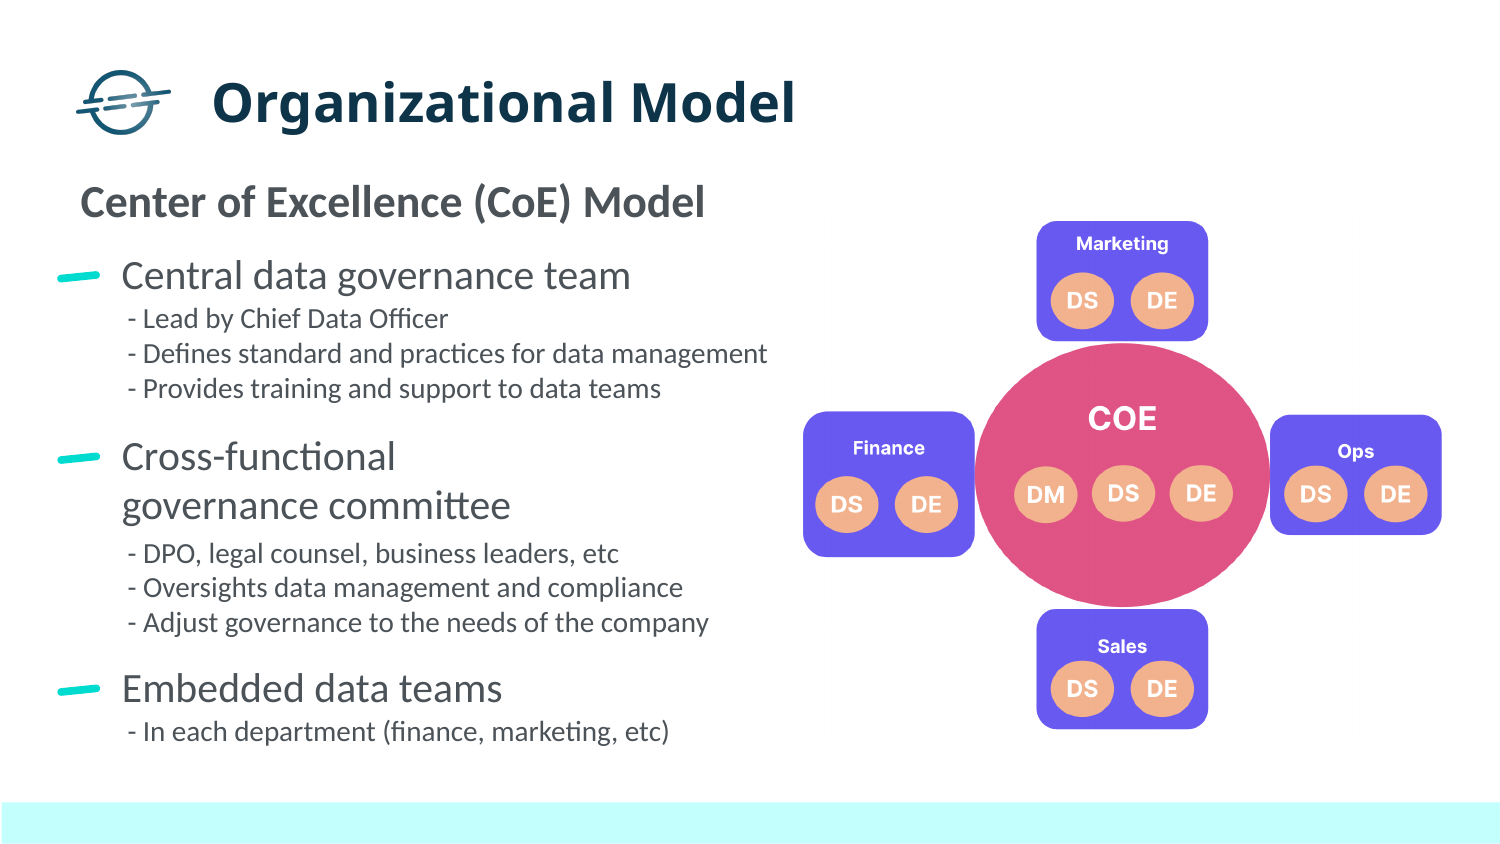

# Organizational Model
Center of Excellence (CoE) Model
Central data governance team
- Lead by Chief Data Officer
- Defines standard and practices for data management
- Provides training and support to data teams
Cross-functional governance committee
- DPO, legal counsel, business leaders, etc
- Oversights data management and compliance
- Adjust governance to the needs of the company
Embedded data teams
- In each department (finance, marketing, etc)